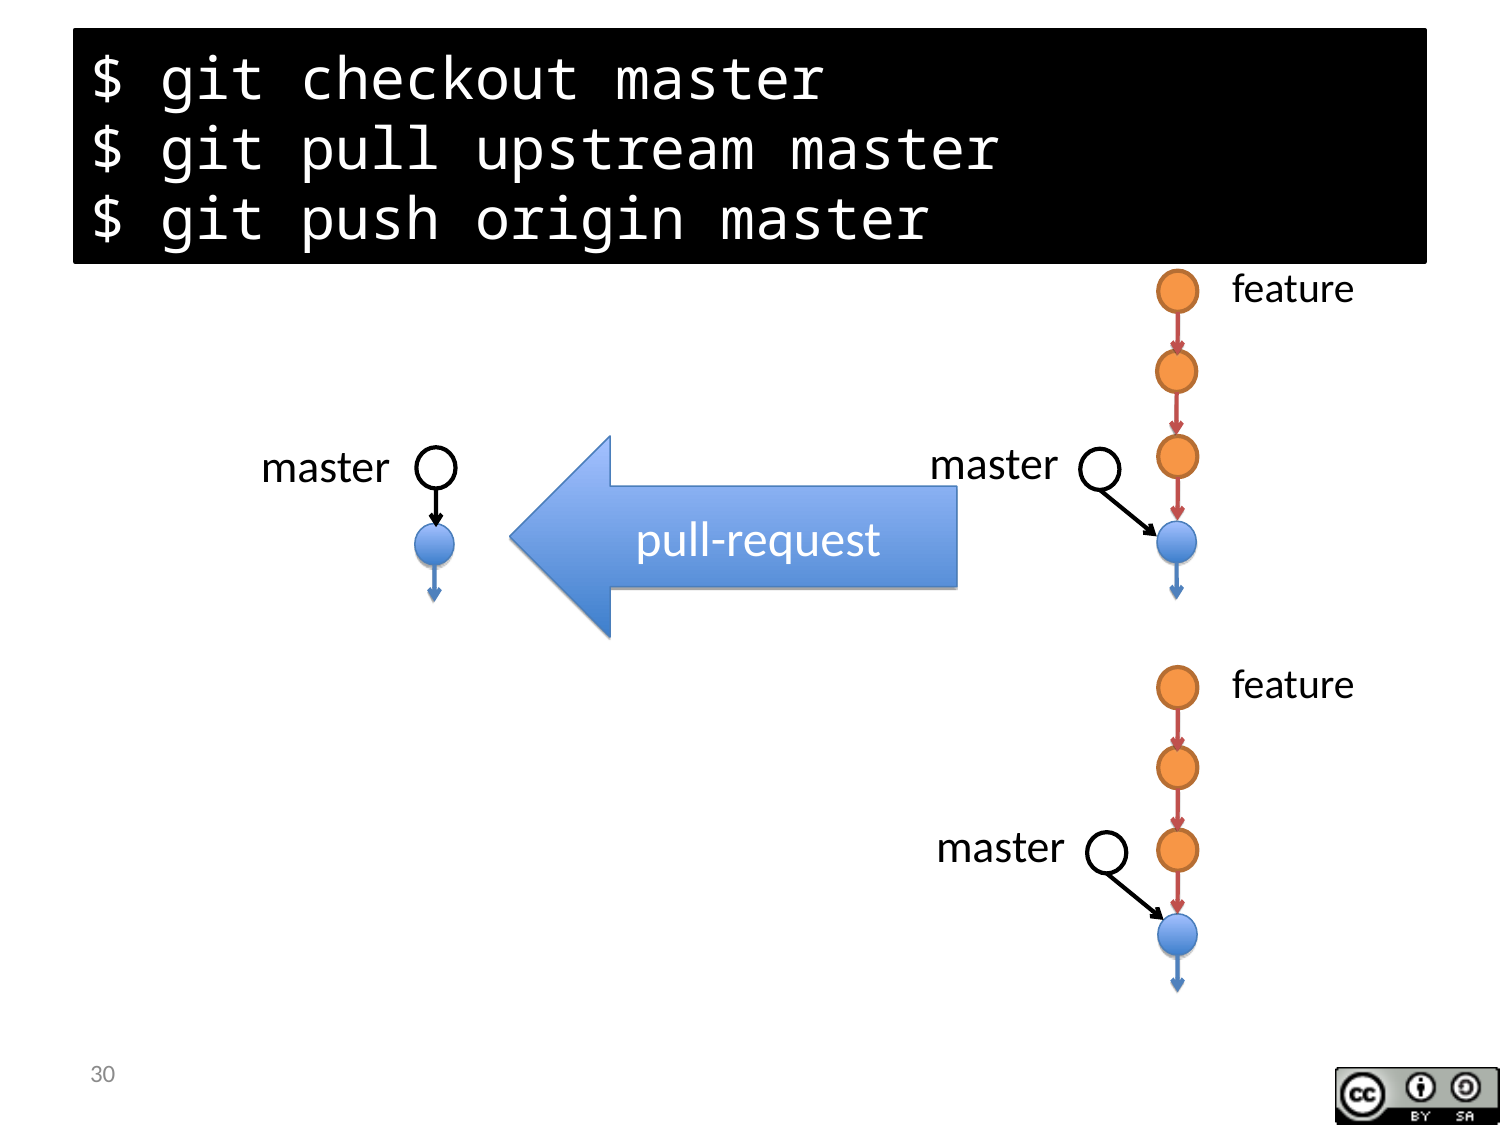

# $ git checkout master $ git pull upstream master $ git push origin master
feature
master
master
pull-request
feature
master